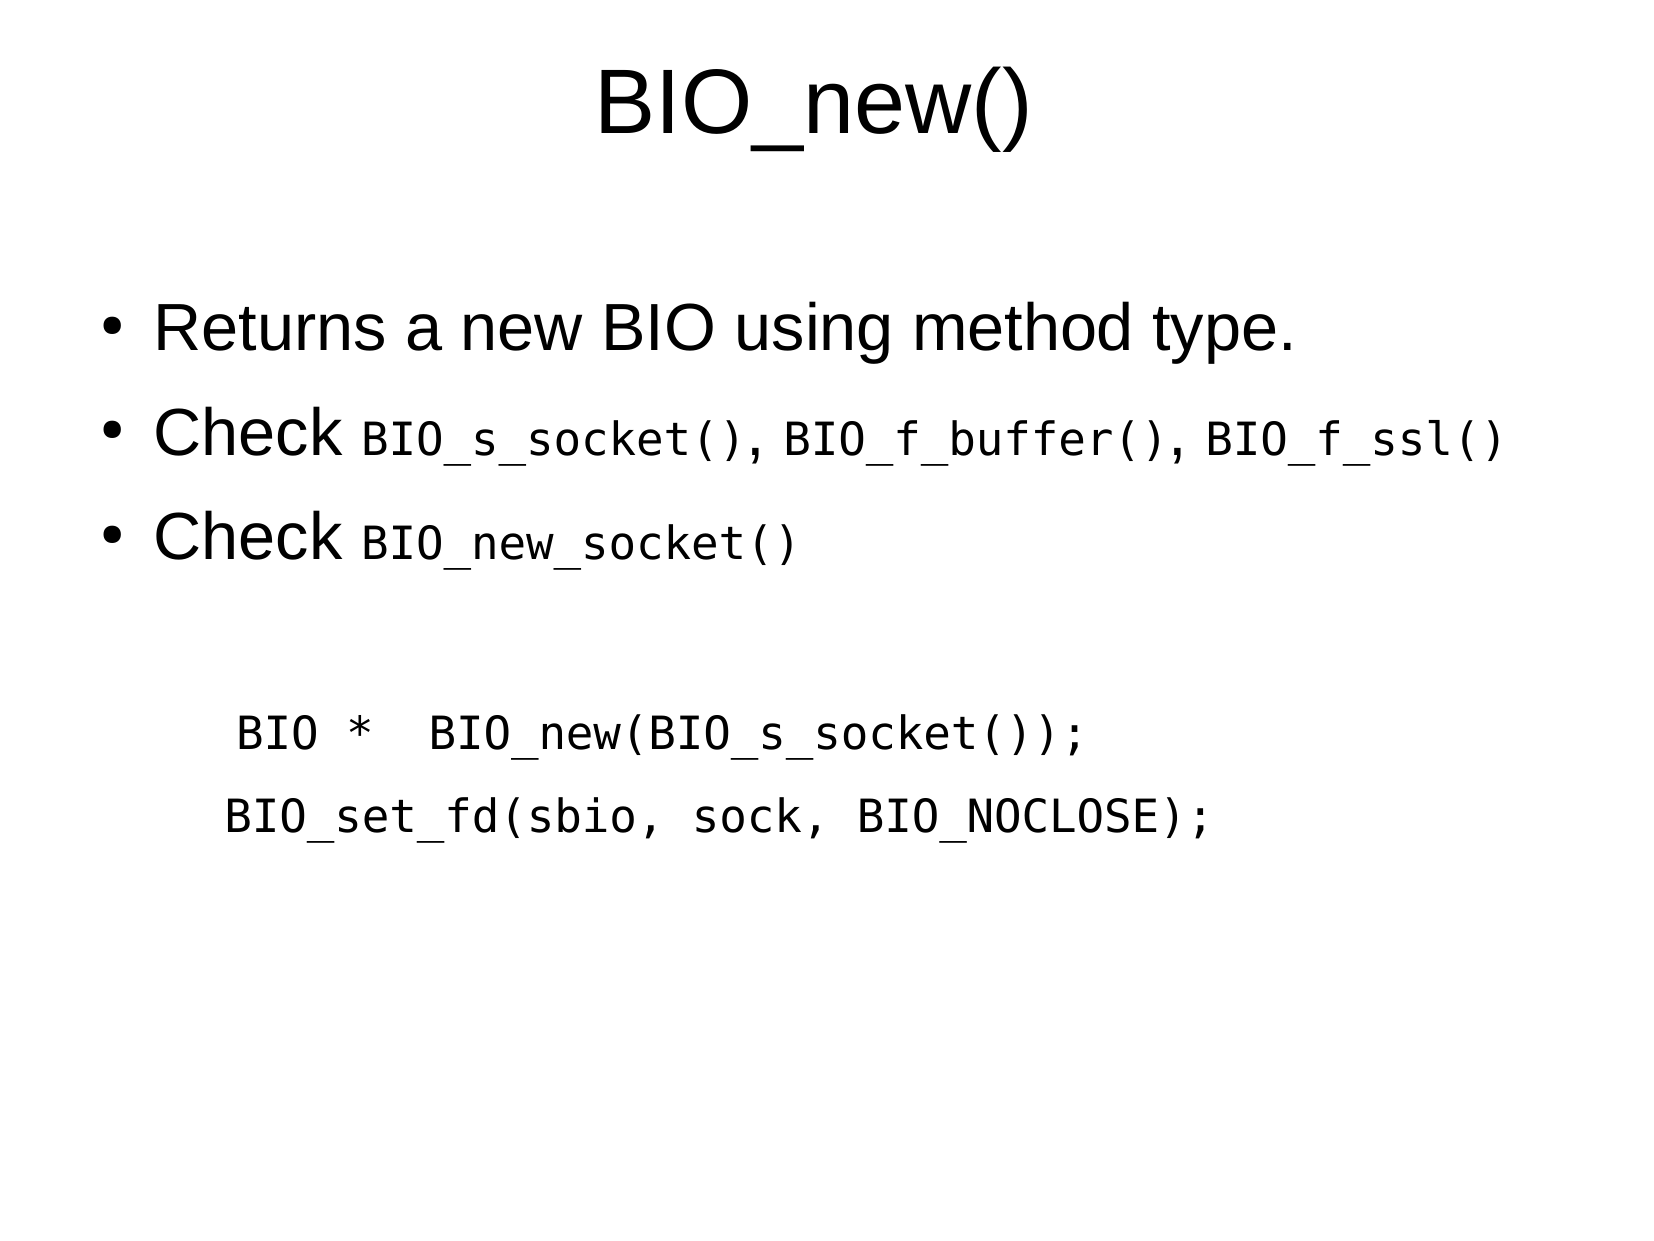

# BIO_new()
Returns a new BIO using method type.
Check BIO_s_socket(), BIO_f_buffer(), BIO_f_ssl()
Check BIO_new_socket()
 BIO * BIO_new(BIO_s_socket());
BIO_set_fd(sbio, sock, BIO_NOCLOSE);